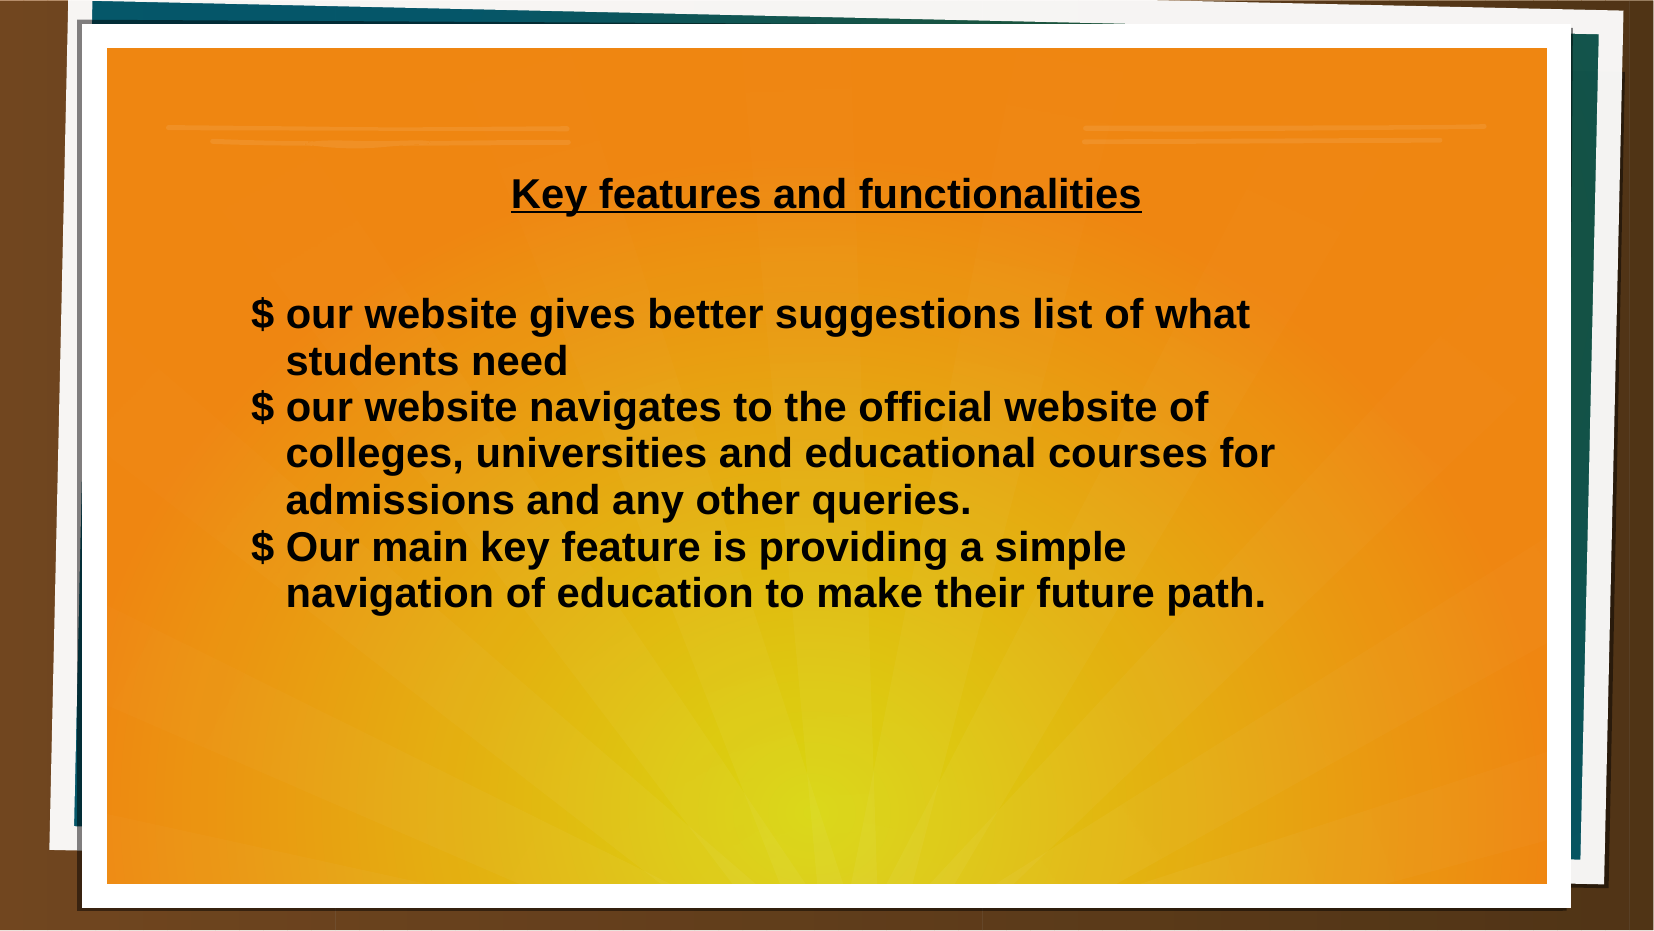

Key features and functionalities
$ our website gives better suggestions list of what students need
$ our website navigates to the official website of colleges, universities and educational courses for admissions and any other queries.
$ Our main key feature is providing a simple navigation of education to make their future path.